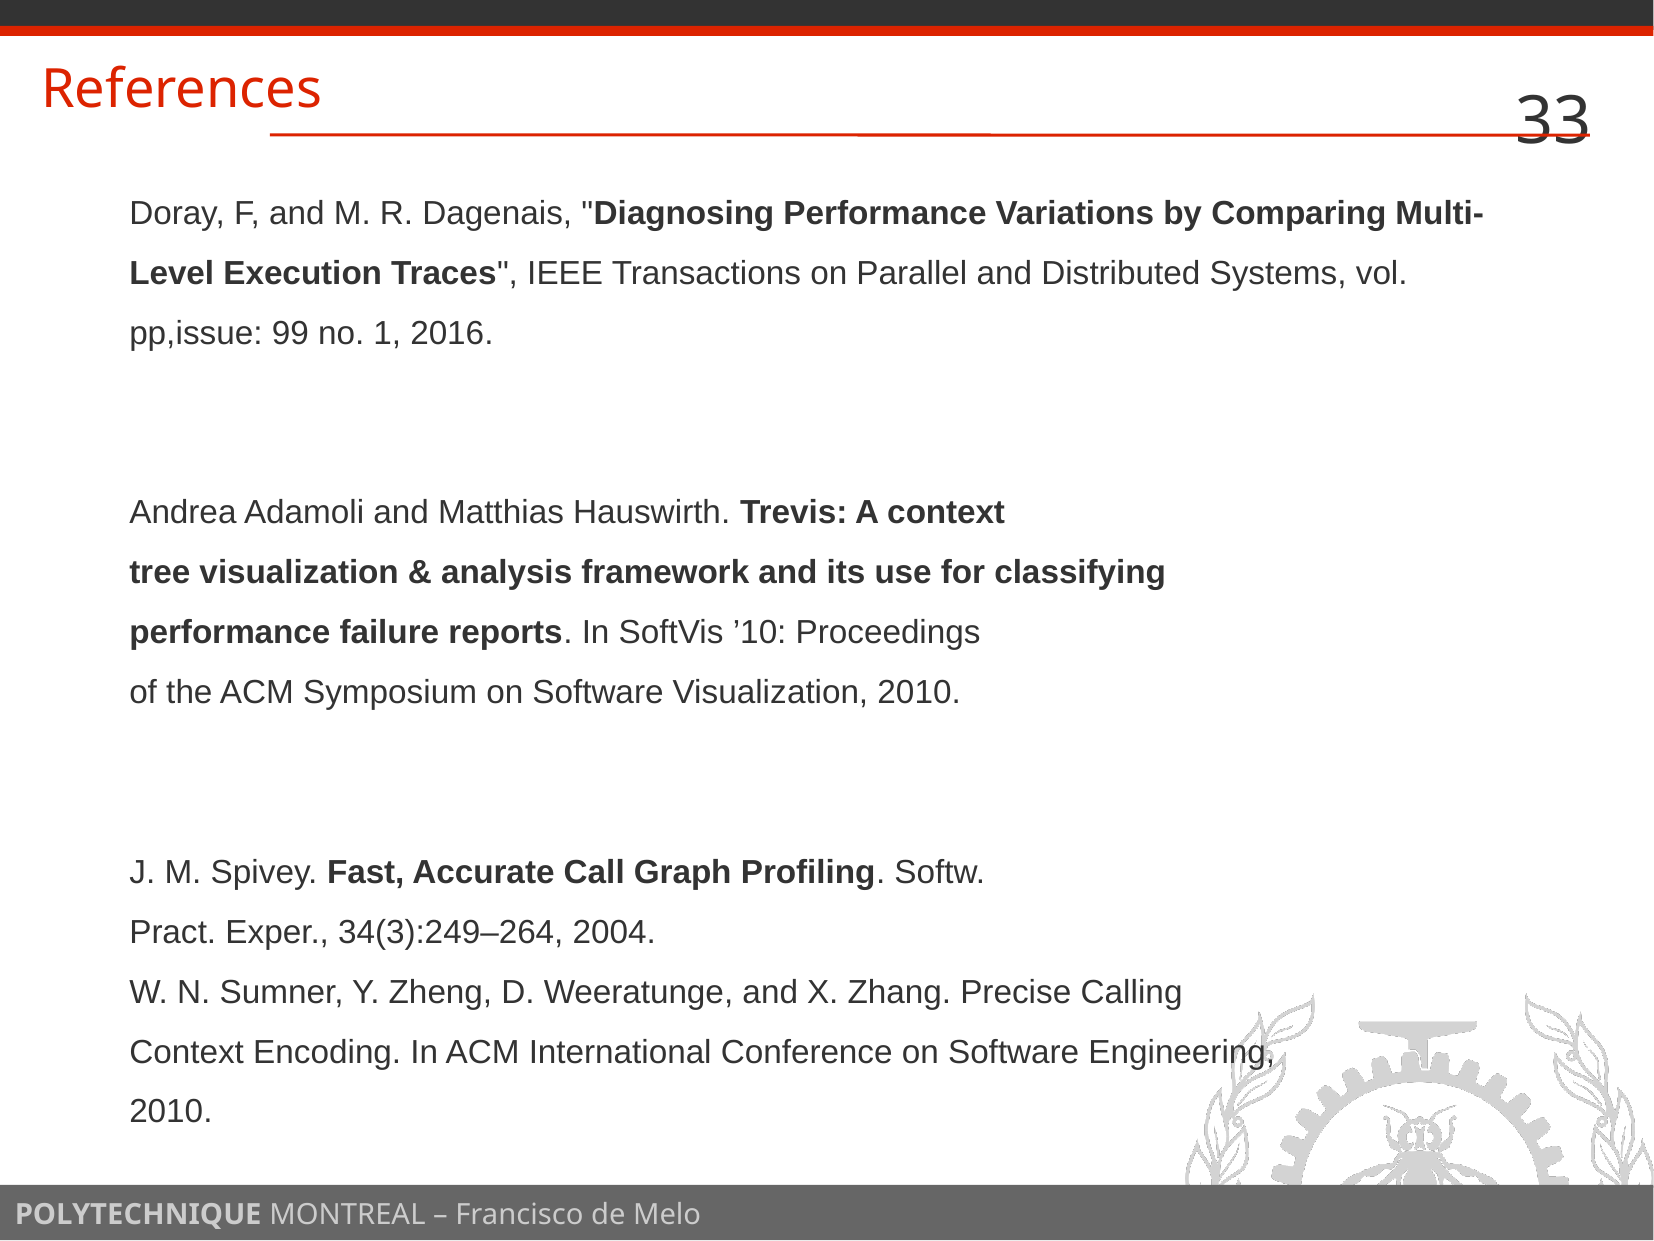

References
33
Doray, F, and M. R. Dagenais, "Diagnosing Performance Variations by Comparing Multi-Level Execution Traces", IEEE Transactions on Parallel and Distributed Systems, vol. pp,issue: 99 no. 1, 2016.
Andrea Adamoli and Matthias Hauswirth. Trevis: A context
tree visualization & analysis framework and its use for classifying
performance failure reports. In SoftVis ’10: Proceedings
of the ACM Symposium on Software Visualization, 2010.
J. M. Spivey. Fast, Accurate Call Graph Profiling. Softw.
Pract. Exper., 34(3):249–264, 2004.
W. N. Sumner, Y. Zheng, D. Weeratunge, and X. Zhang. Precise Calling
Context Encoding. In ACM International Conference on Software Engineering,
2010.
POLYTECHNIQUE MONTREAL – Francisco de Melo